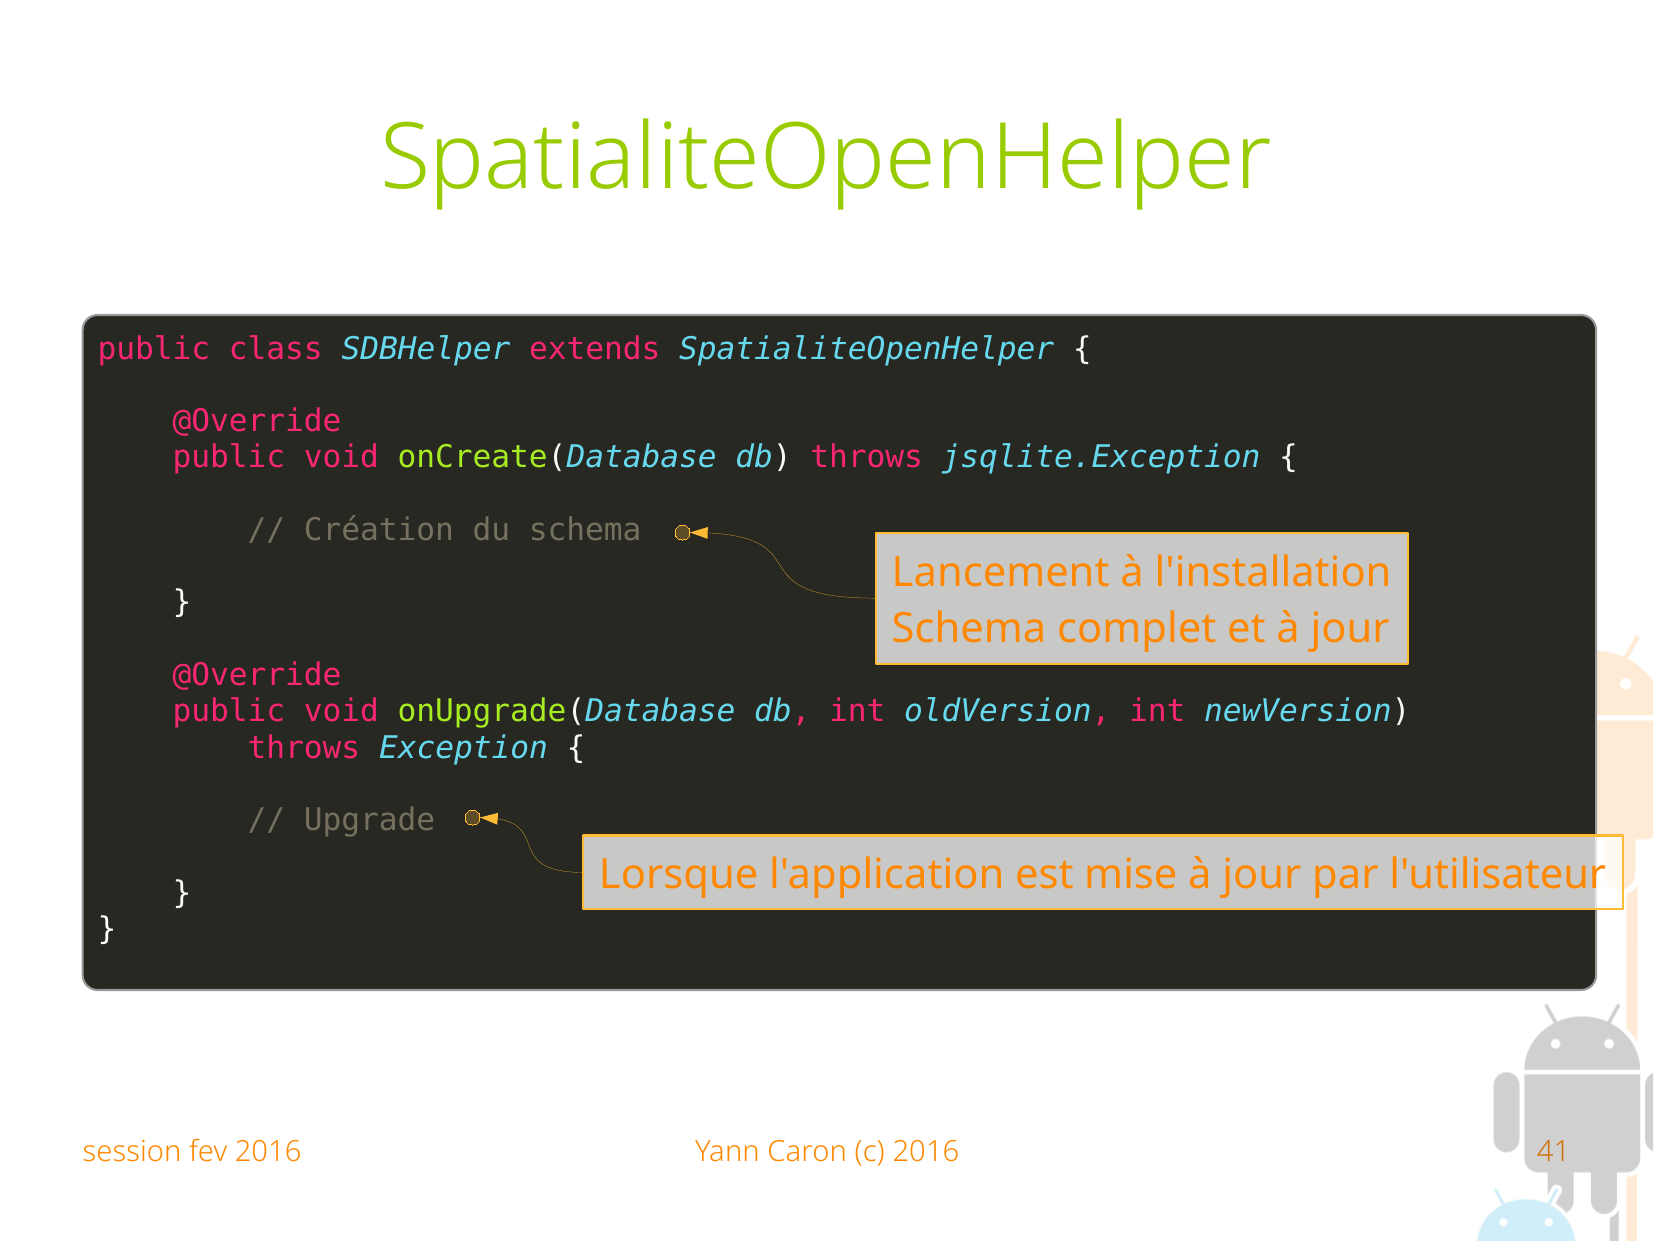

# SpatialiteOpenHelper
public class SDBHelper extends SpatialiteOpenHelper {
 @Override
 public void onCreate(Database db) throws jsqlite.Exception {
 // Création du schema
 }
 @Override
 public void onUpgrade(Database db, int oldVersion, int newVersion)
 throws Exception {
 // Upgrade
 }
}
Lancement à l'installation
Schema complet et à jour
Lorsque l'application est mise à jour par l'utilisateur
session fev 2016
Yann Caron (c) 2016
41